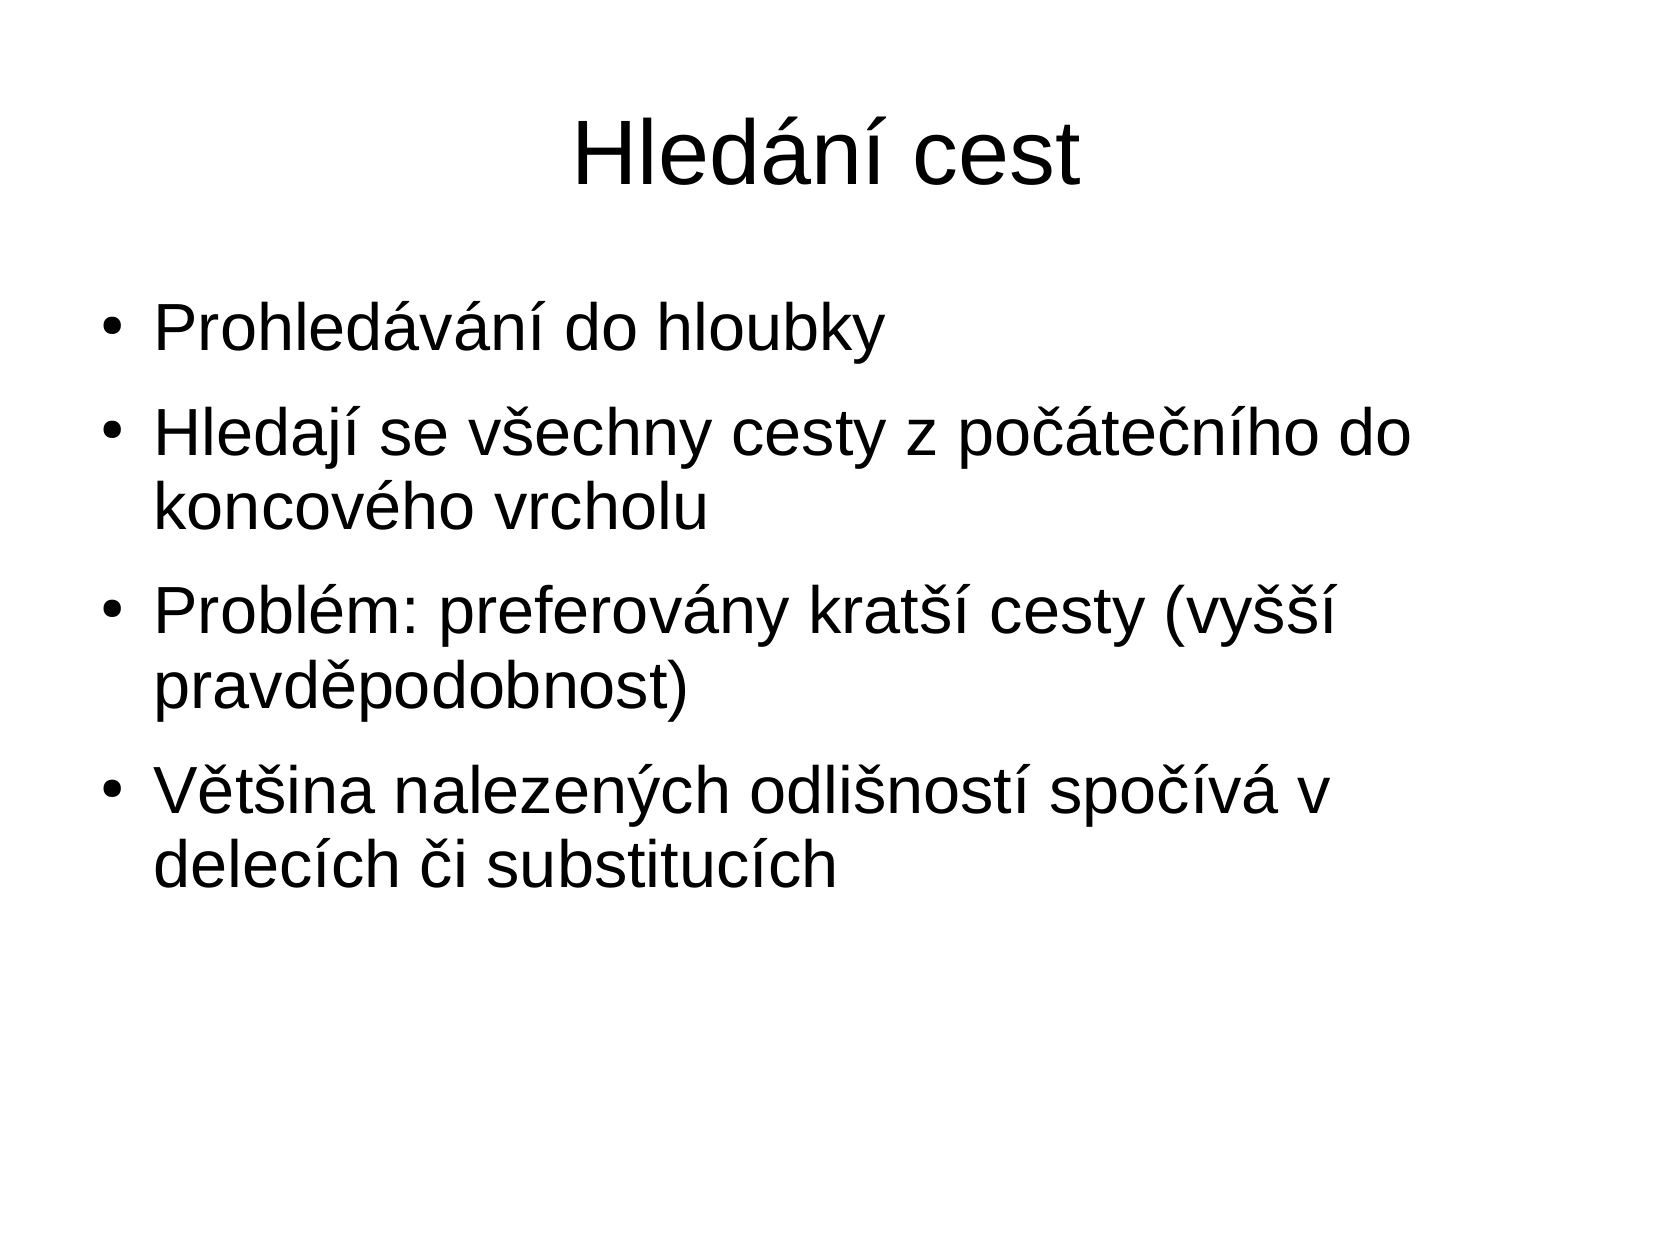

# Hledání cest
Prohledávání do hloubky
Hledají se všechny cesty z počátečního do koncového vrcholu
Problém: preferovány kratší cesty (vyšší pravděpodobnost)
Většina nalezených odlišností spočívá v delecích či substitucích